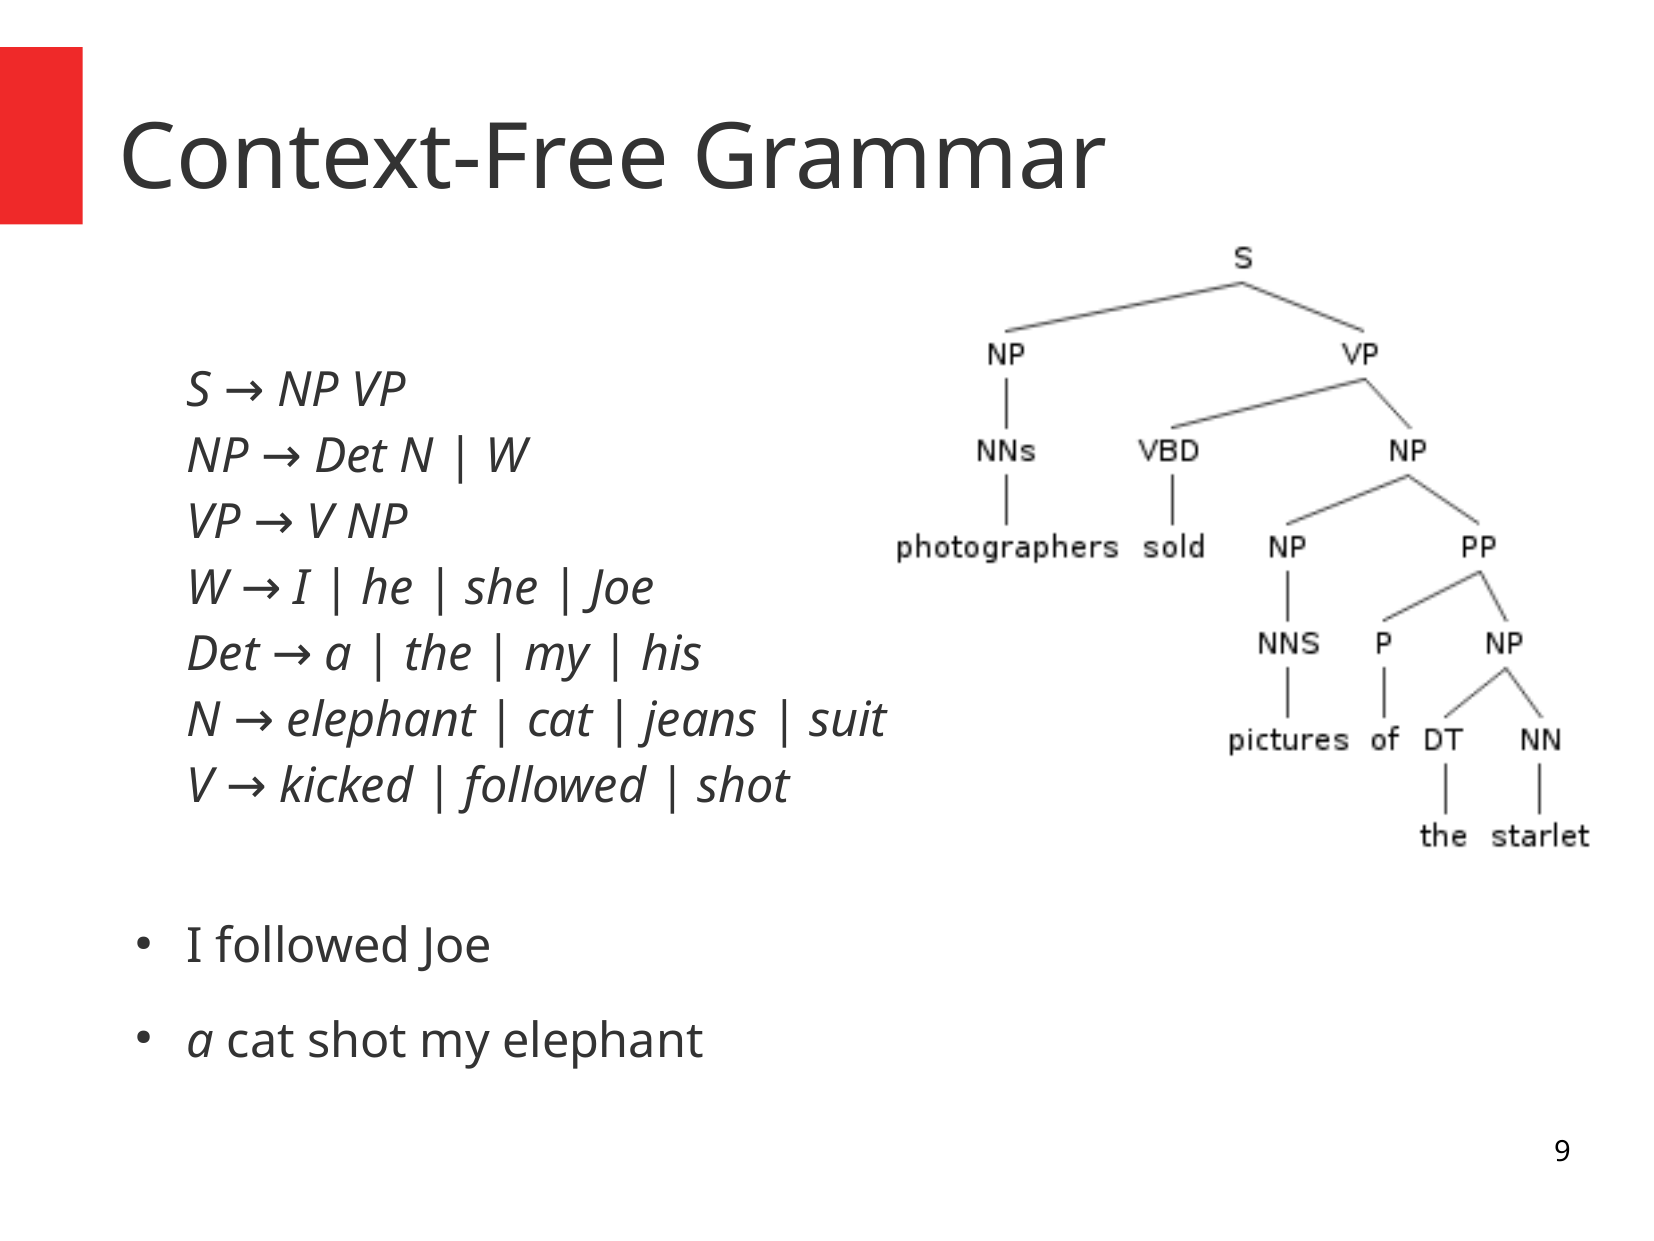

# Context-Free Grammar
S → NP VP
NP → Det N | W
VP → V NP
W → I | he | she | Joe
Det → a | the | my | his
N → elephant | cat | jeans | suit
V → kicked | followed | shot
I followed Joe
a cat shot my elephant
9